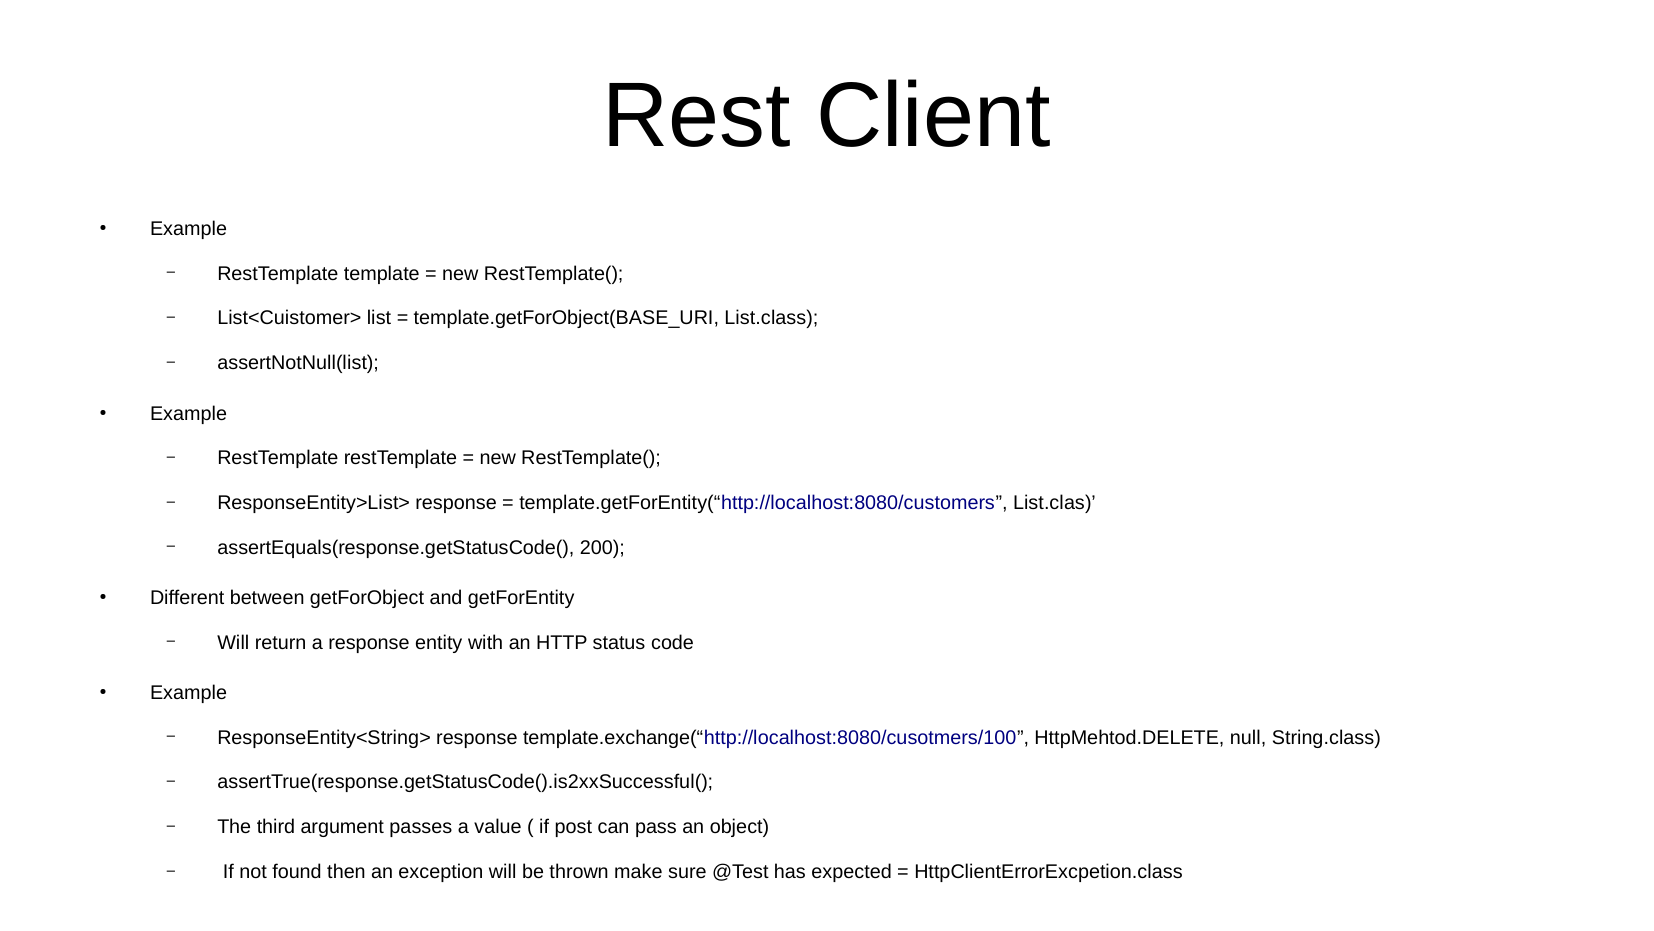

# Rest Client
Example
RestTemplate template = new RestTemplate();
List<Cuistomer> list = template.getForObject(BASE_URI, List.class);
assertNotNull(list);
Example
RestTemplate restTemplate = new RestTemplate();
ResponseEntity>List> response = template.getForEntity(“http://localhost:8080/customers”, List.clas)’
assertEquals(response.getStatusCode(), 200);
Different between getForObject and getForEntity
Will return a response entity with an HTTP status code
Example
ResponseEntity<String> response template.exchange(“http://localhost:8080/cusotmers/100”, HttpMehtod.DELETE, null, String.class)
assertTrue(response.getStatusCode().is2xxSuccessful();
The third argument passes a value ( if post can pass an object)
 If not found then an exception will be thrown make sure @Test has expected = HttpClientErrorExcpetion.class